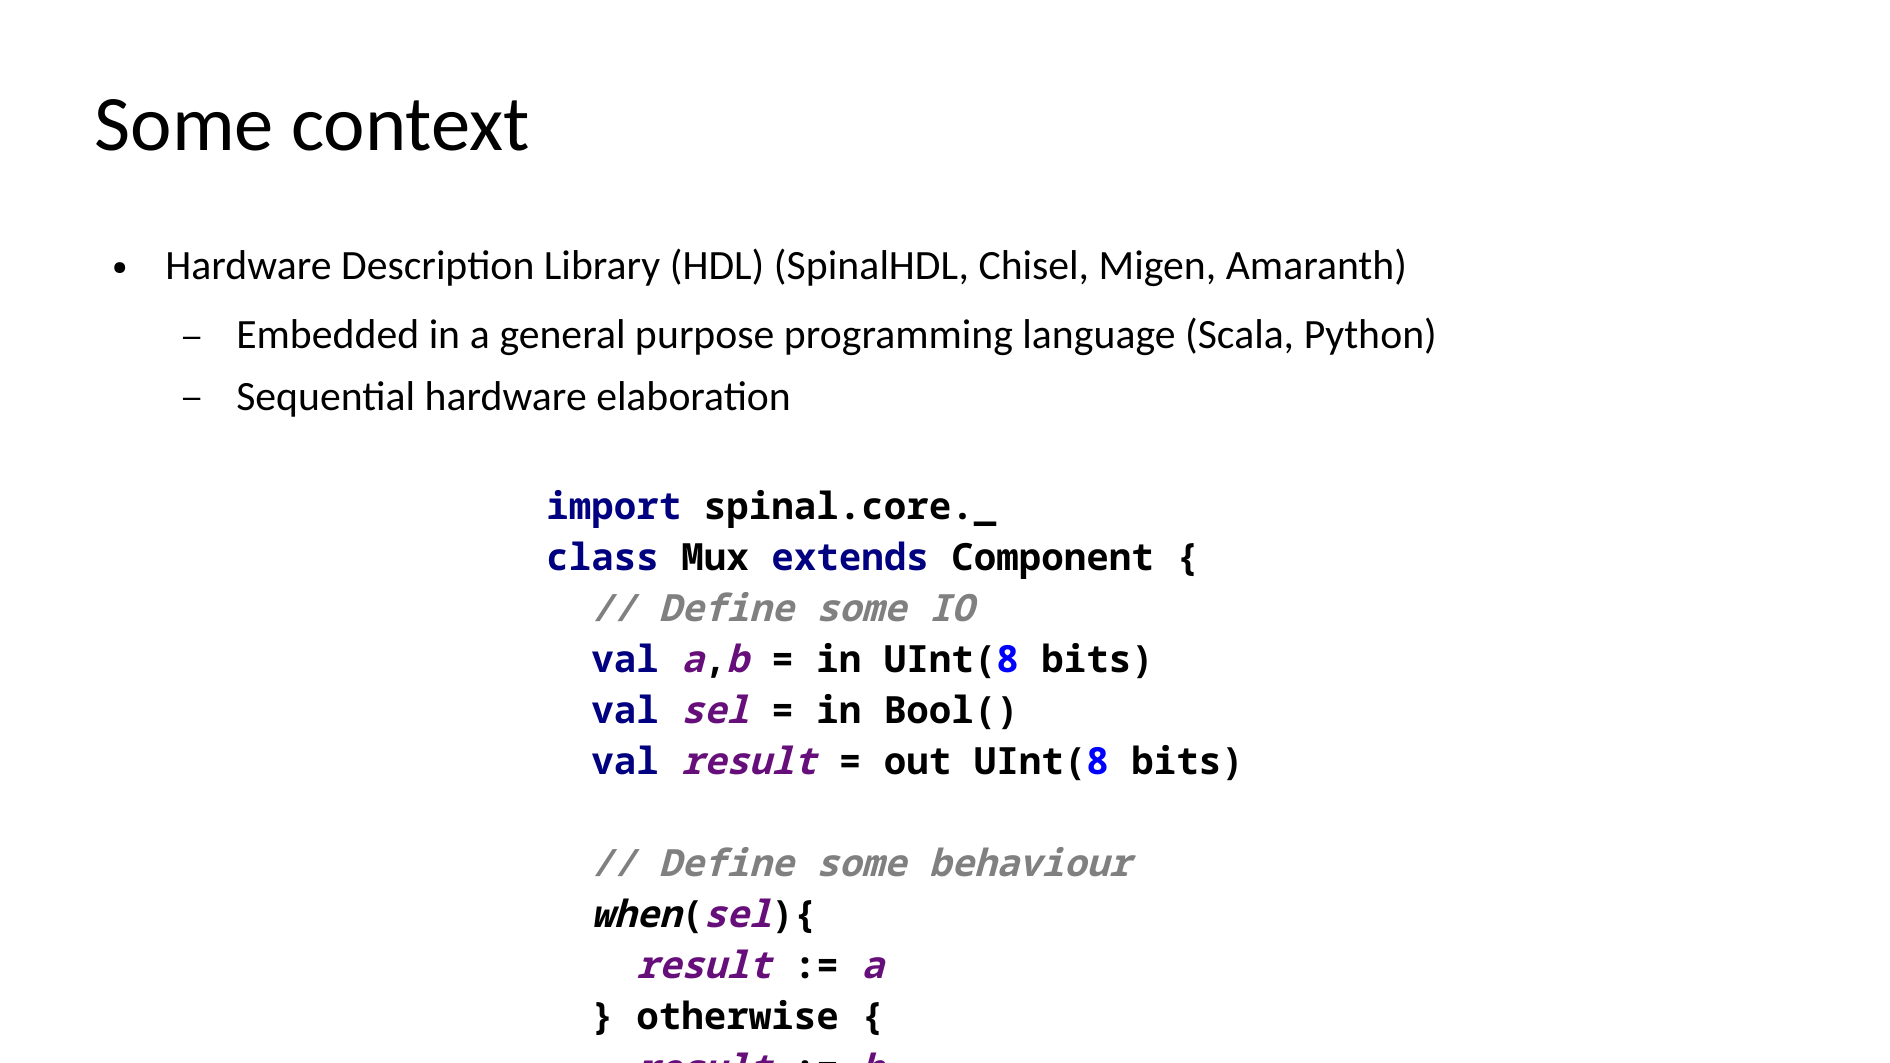

# Some context
Hardware Description Library (HDL) (SpinalHDL, Chisel, Migen, Amaranth)
Embedded in a general purpose programming language (Scala, Python)
Sequential hardware elaboration
import spinal.core._
class Mux extends Component {
 // Define some IO
 val a,b = in UInt(8 bits)
 val sel = in Bool()
 val result = out UInt(8 bits)
 // Define some behaviour
 when(sel){
 result := a
 } otherwise {
 result := b
 }
}